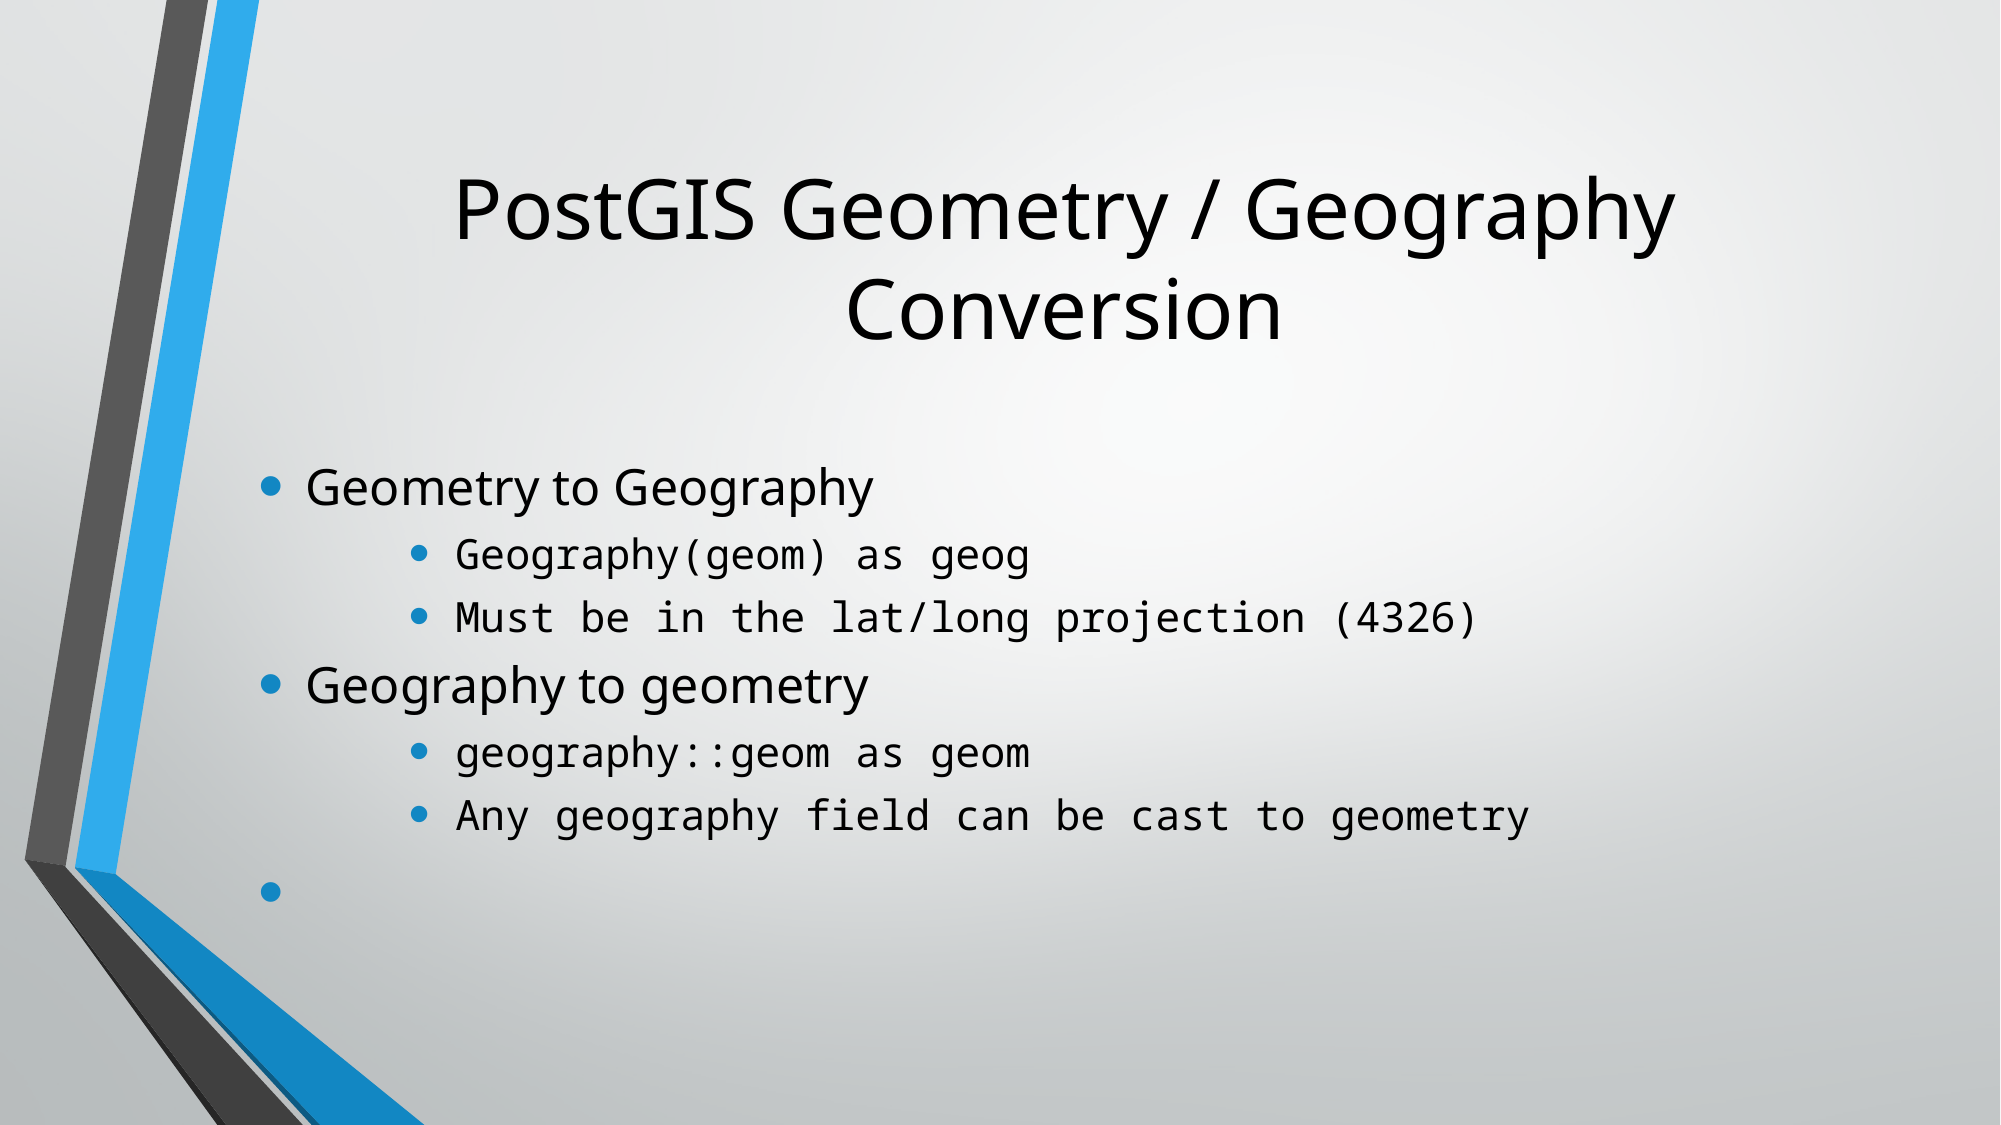

# PostGIS Geometry / Geography Conversion
Geometry to Geography
Geography(geom) as geog
Must be in the lat/long projection (4326)
Geography to geometry
geography::geom as geom
Any geography field can be cast to geometry